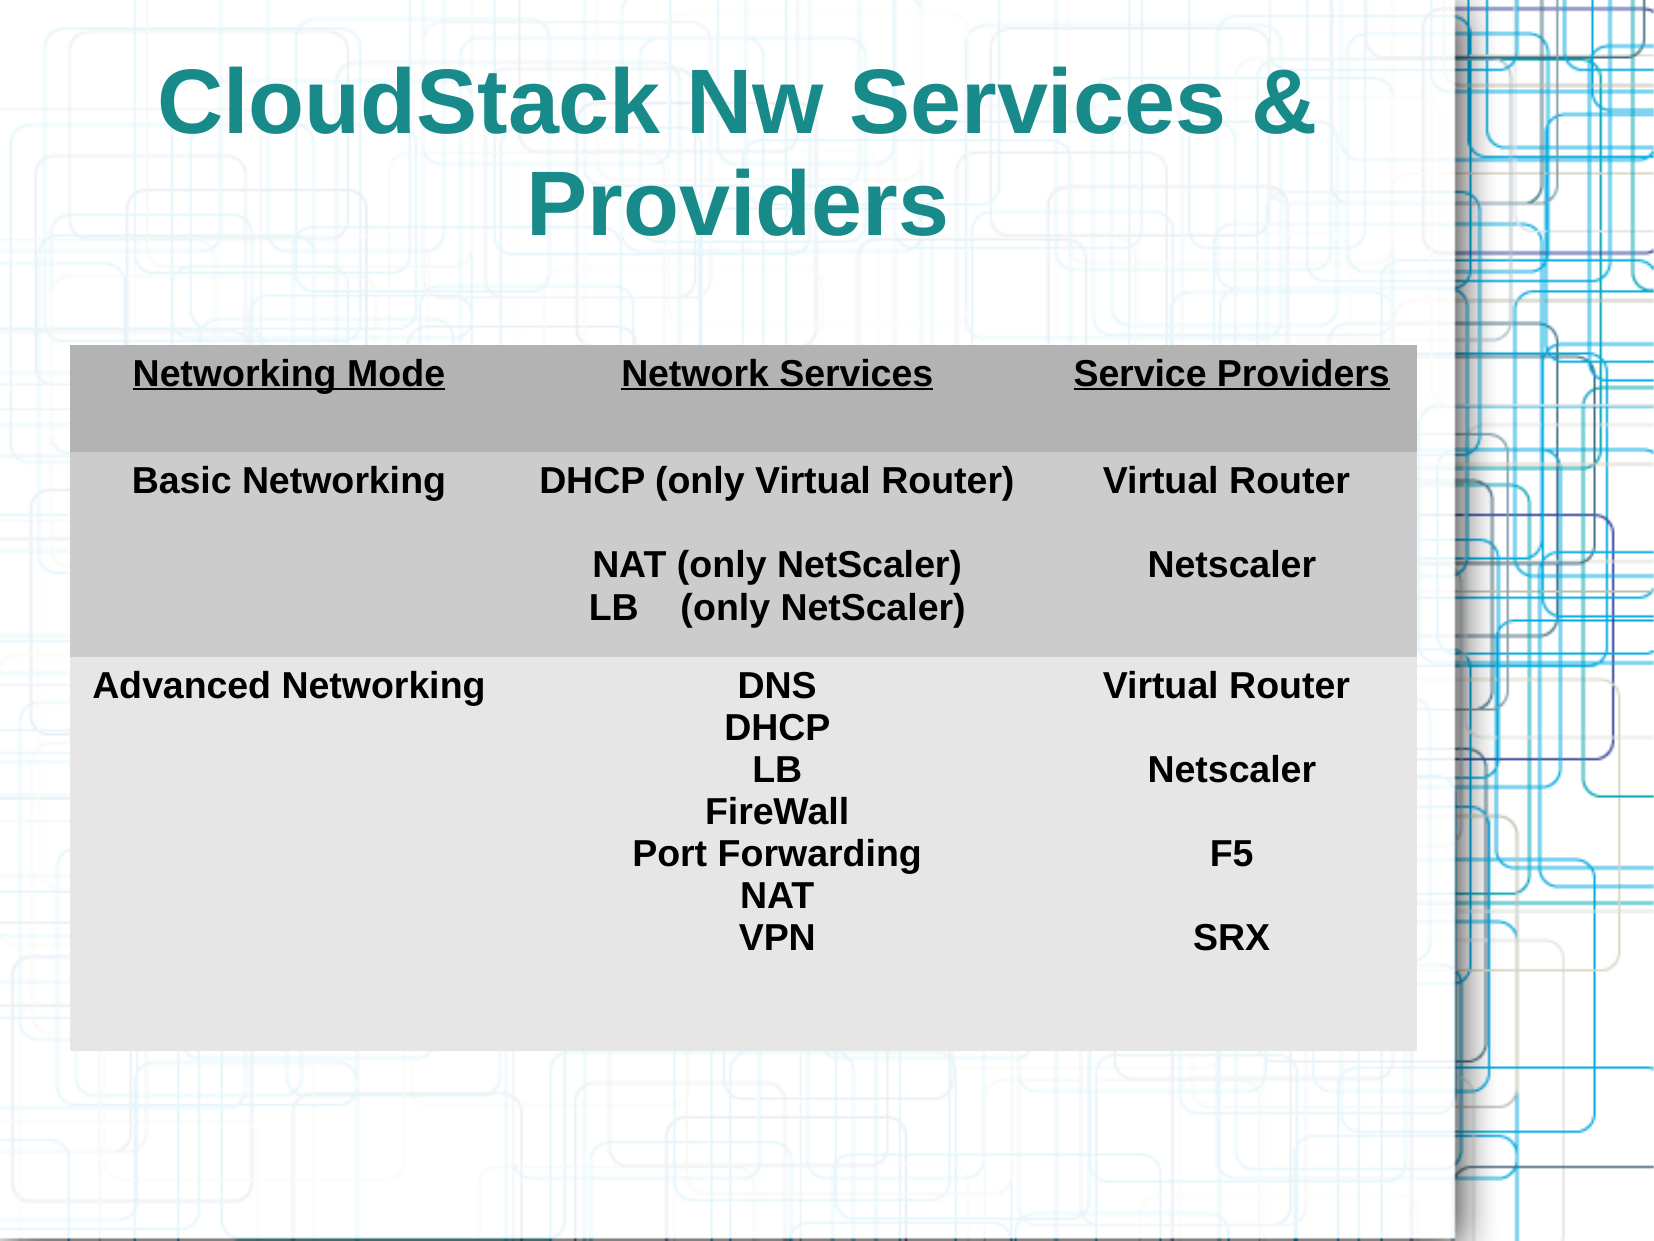

# CloudStack Nw Services & Providers
| Networking Mode | Network Services | Service Providers |
| --- | --- | --- |
| Basic Networking | DHCP (only Virtual Router) NAT (only NetScaler) LB (only NetScaler) | Virtual Router Netscaler |
| Advanced Networking | DNS DHCP LB FireWall Port Forwarding NAT VPN | Virtual Router Netscaler F5 SRX |